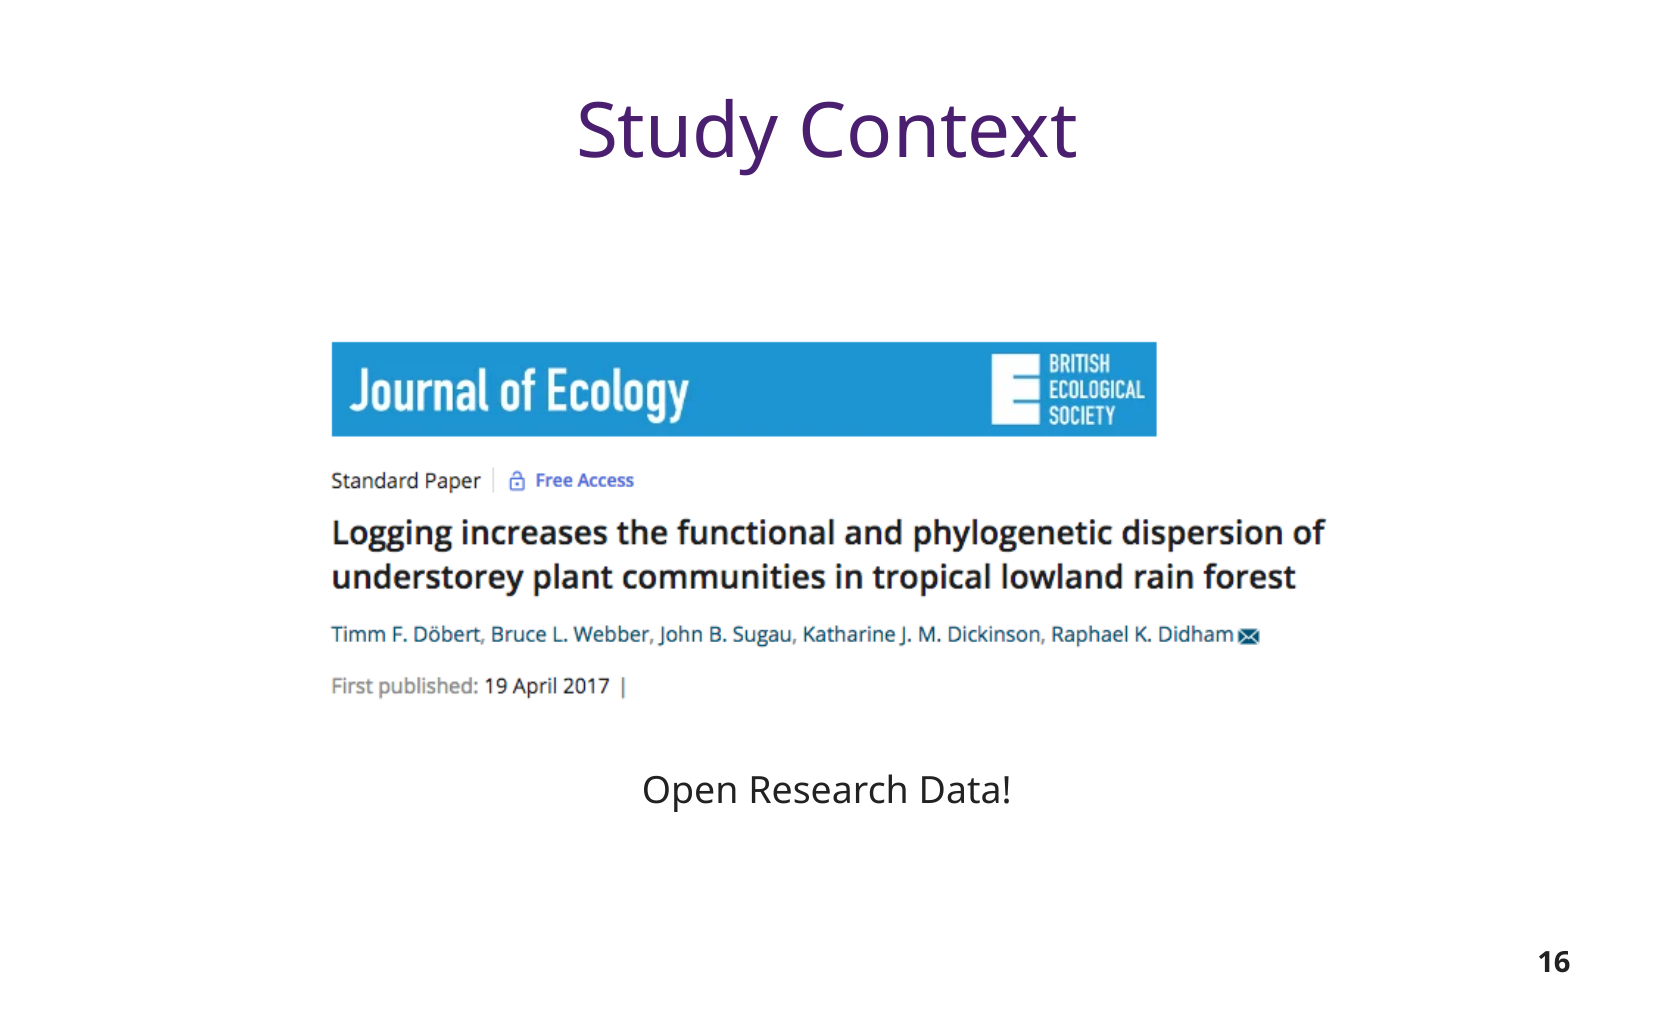

# Study Context
Open Research Data!
16